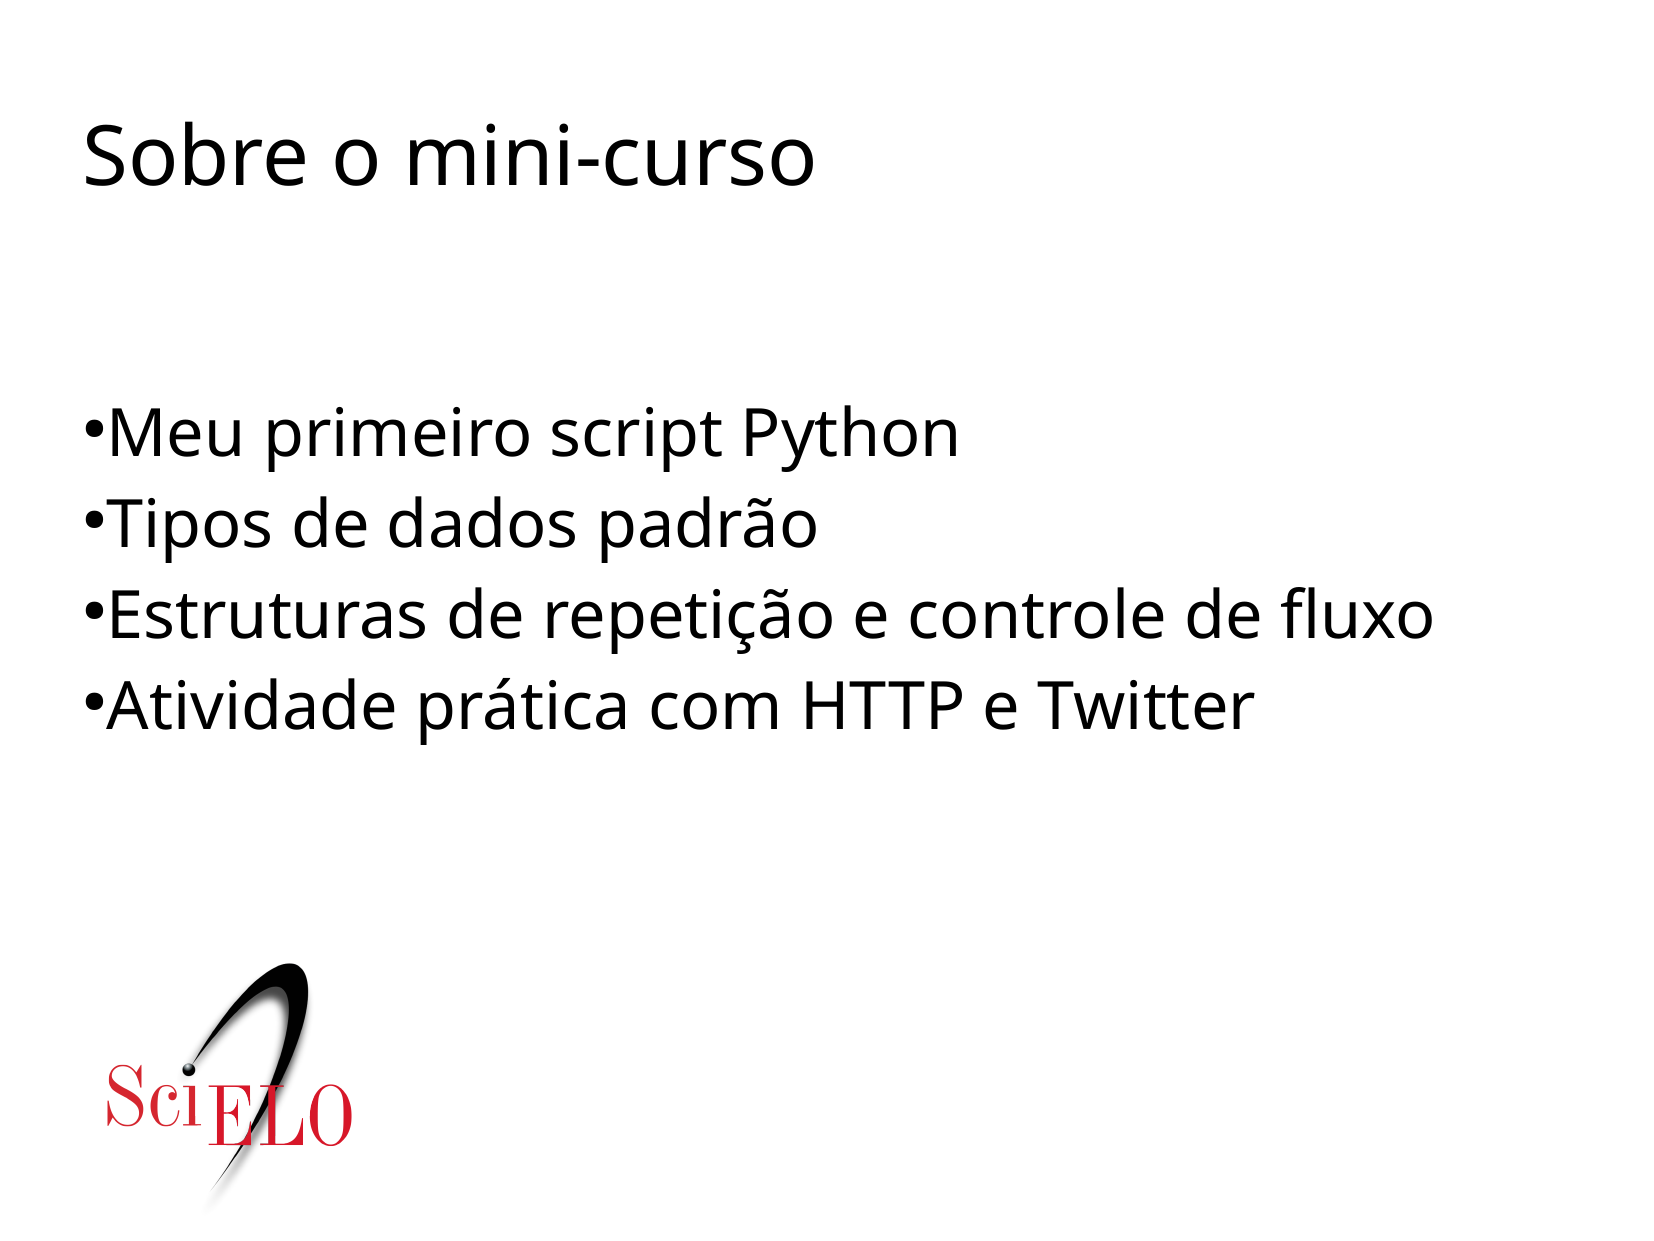

# Sobre o mini-curso
Meu primeiro script Python
Tipos de dados padrão
Estruturas de repetição e controle de fluxo
Atividade prática com HTTP e Twitter